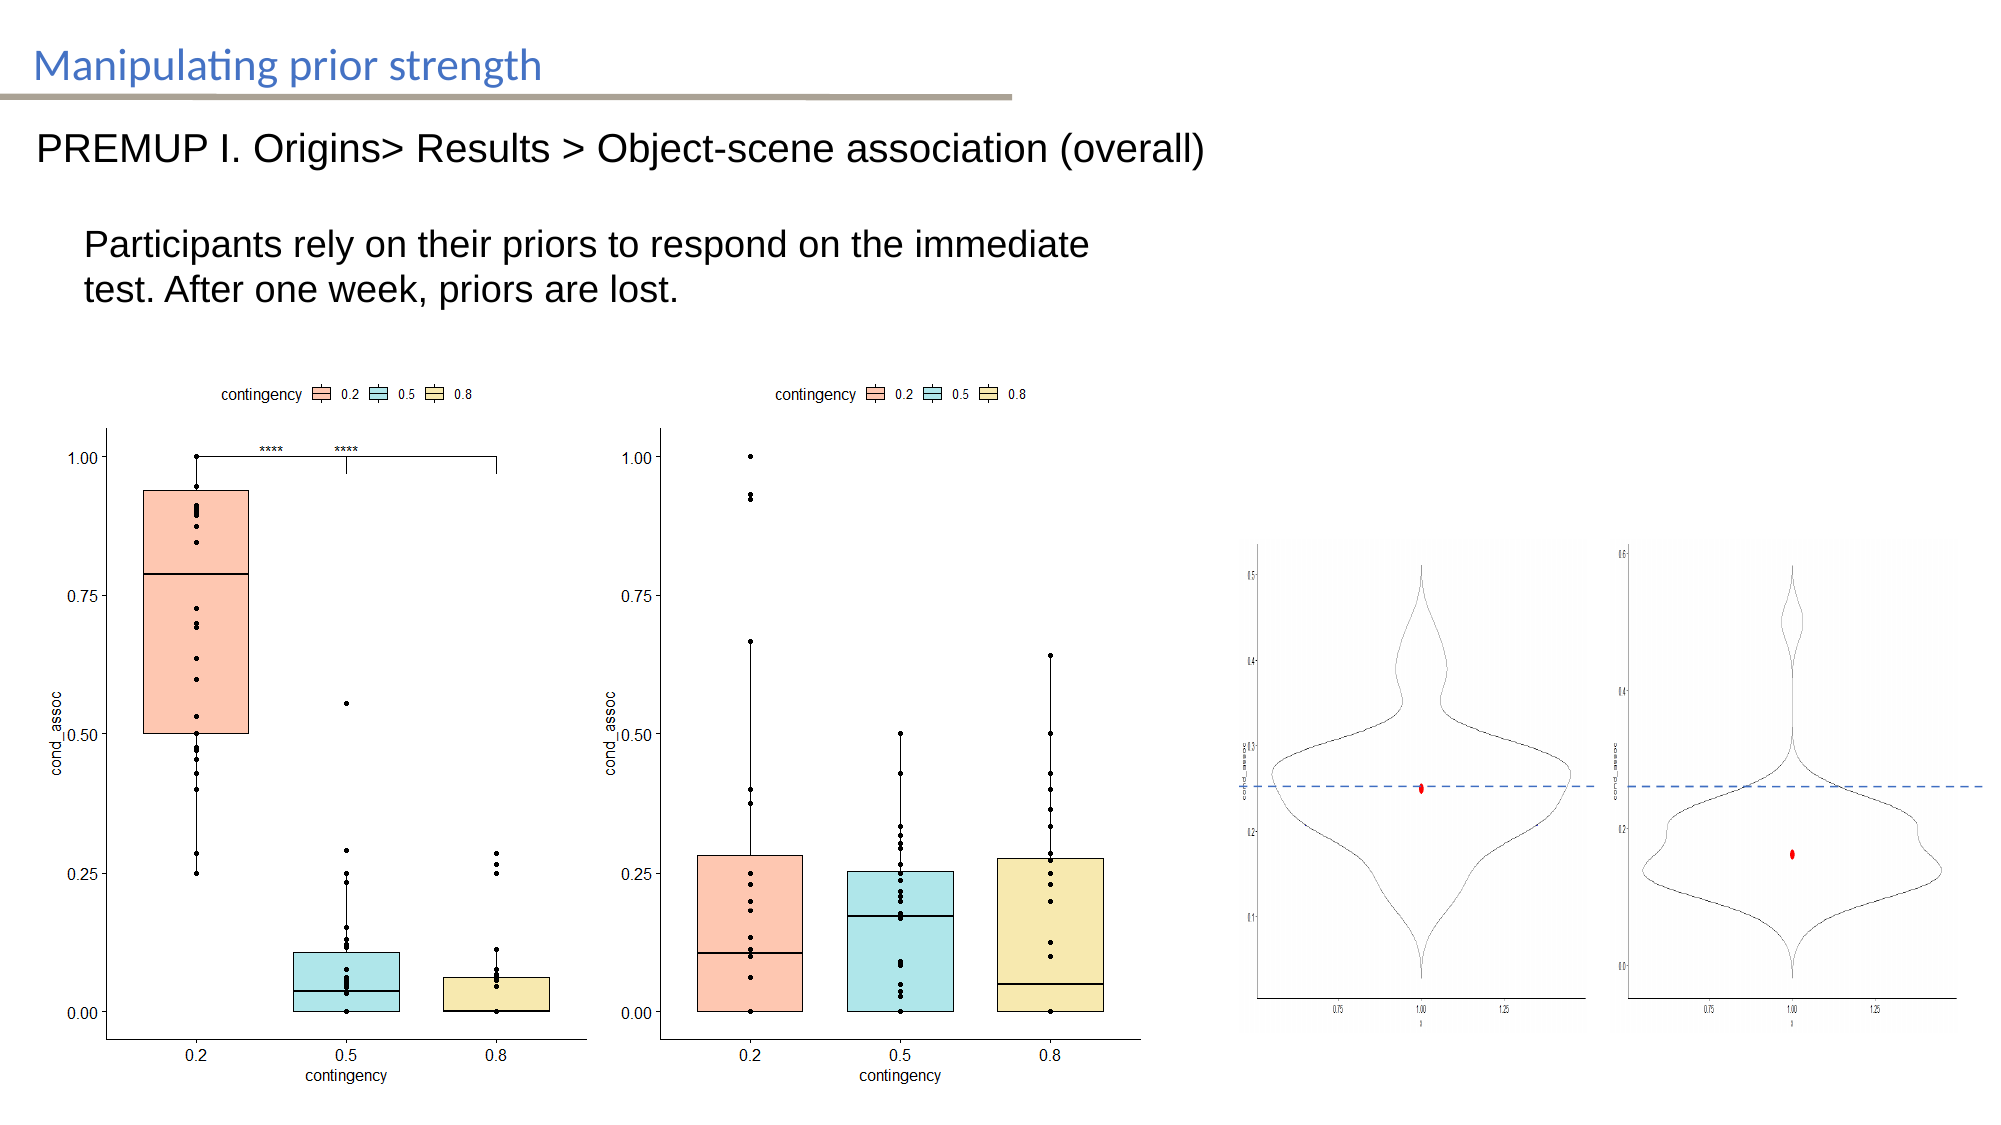

Manipulating prior strength
PREMUP I. Origins> Results > Object-scene association (overall)
Participants rely on their priors to respond on the immediate test. After one week, priors are lost.